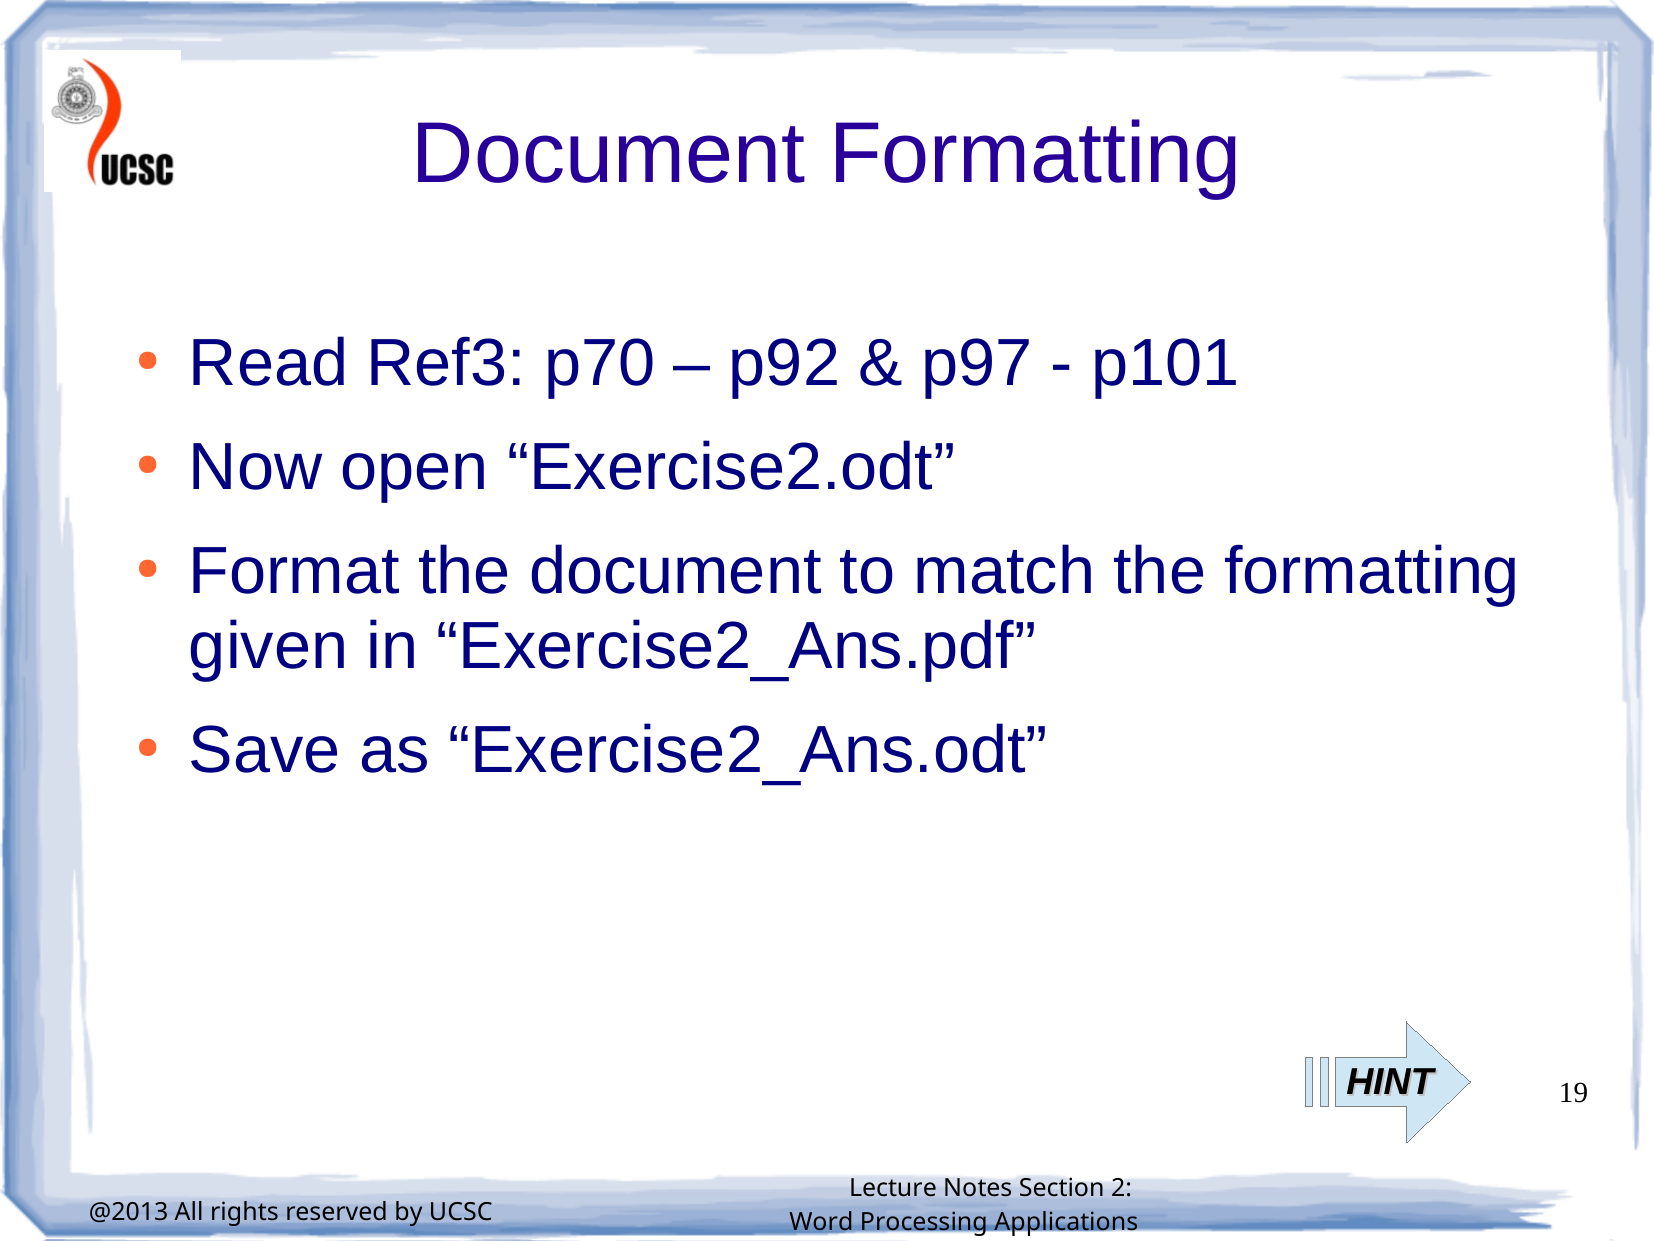

# Document Formatting
Read Ref3: p70 – p92 & p97 - p101
Now open “Exercise2.odt”
Format the document to match the formatting given in “Exercise2_Ans.pdf”
Save as “Exercise2_Ans.odt”
HINT
19